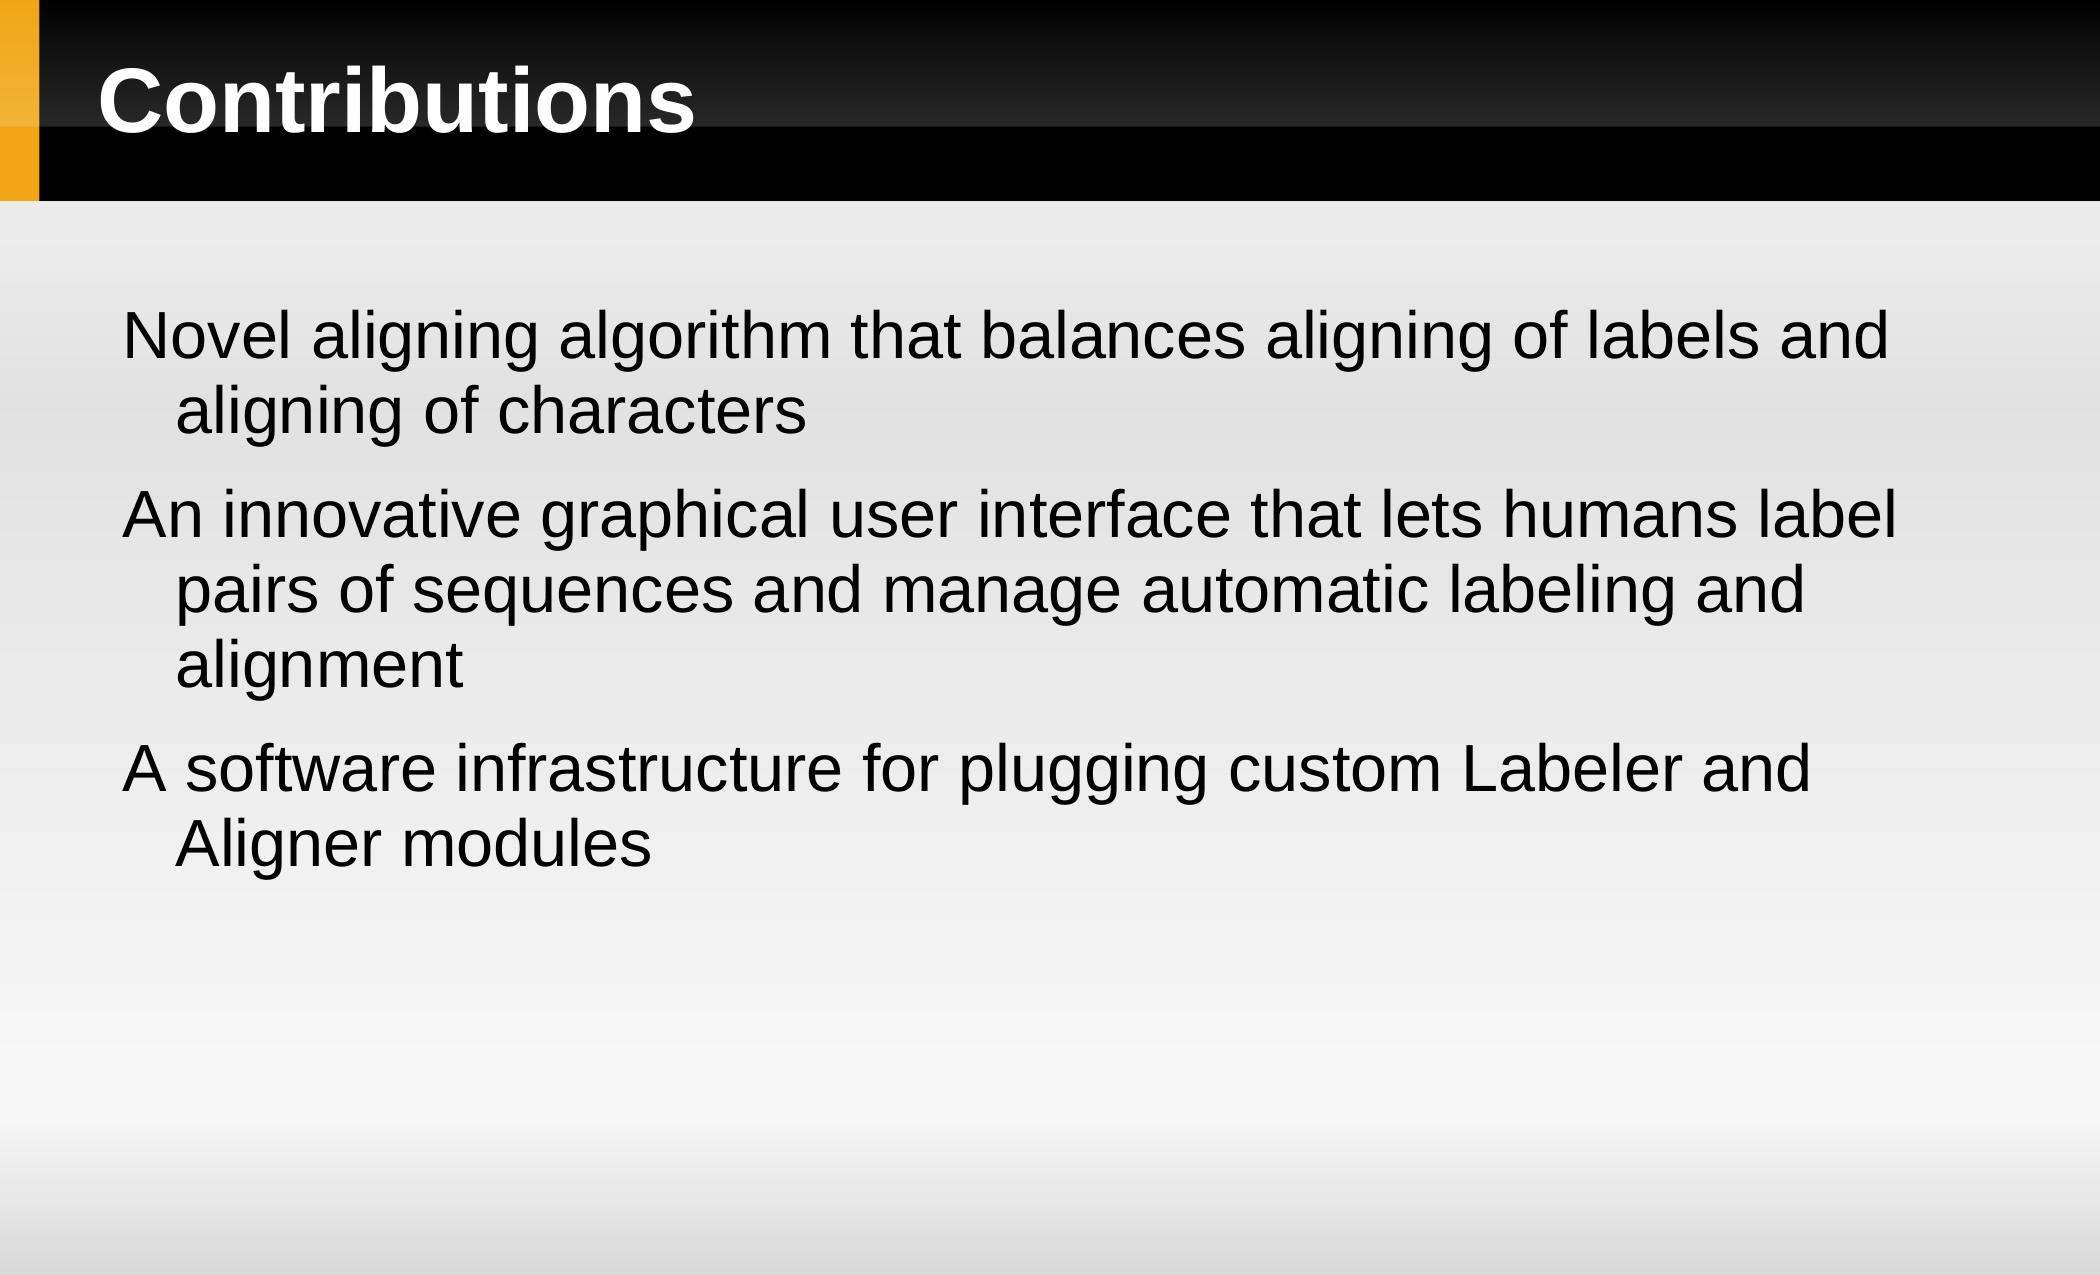

# Contributions
Novel aligning algorithm that balances aligning of labels and aligning of characters
An innovative graphical user interface that lets humans label pairs of sequences and manage automatic labeling and alignment
A software infrastructure for plugging custom Labeler and Aligner modules